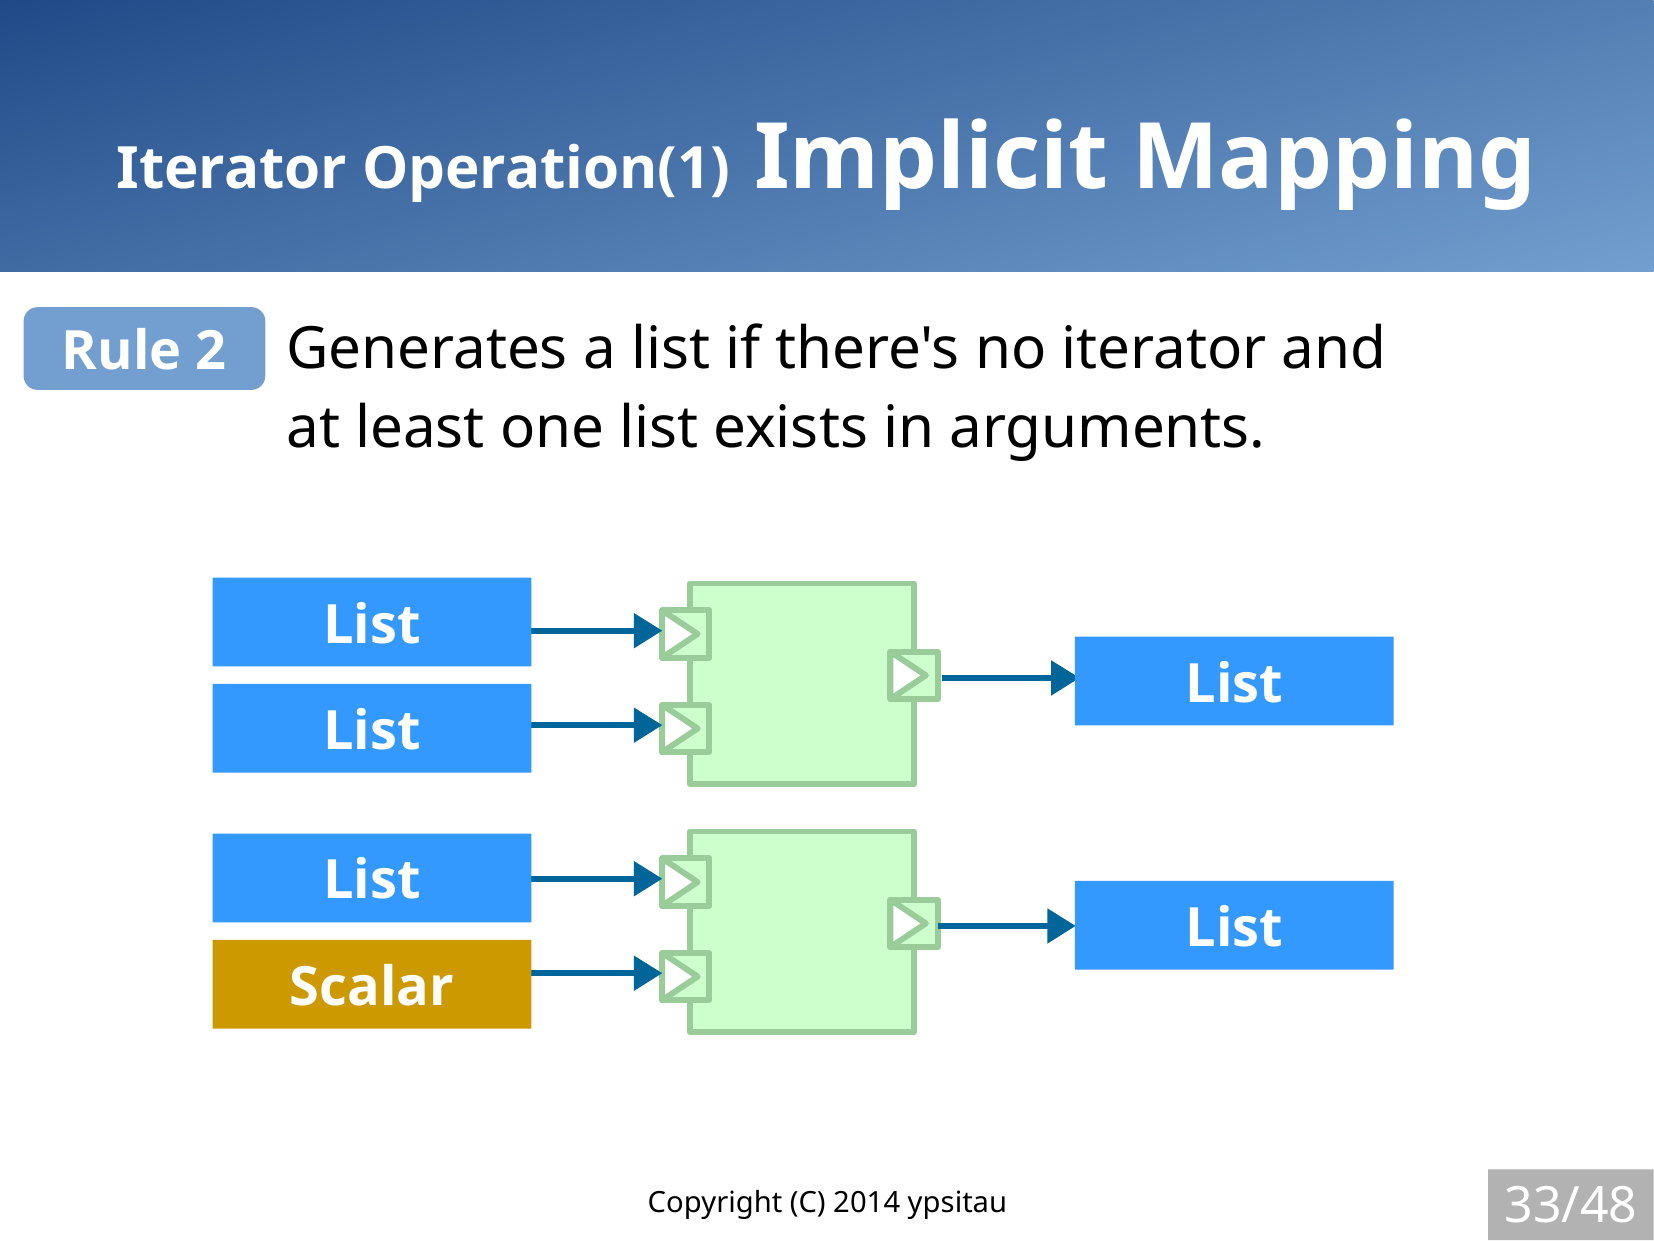

# Iterator Operation(1) Implicit Mapping
Generates a list if there's no iterator and
at least one list exists in arguments.
Rule 2
List
List
List
List
List
Scalar
33
Copyright (C) 2014 ypsitau